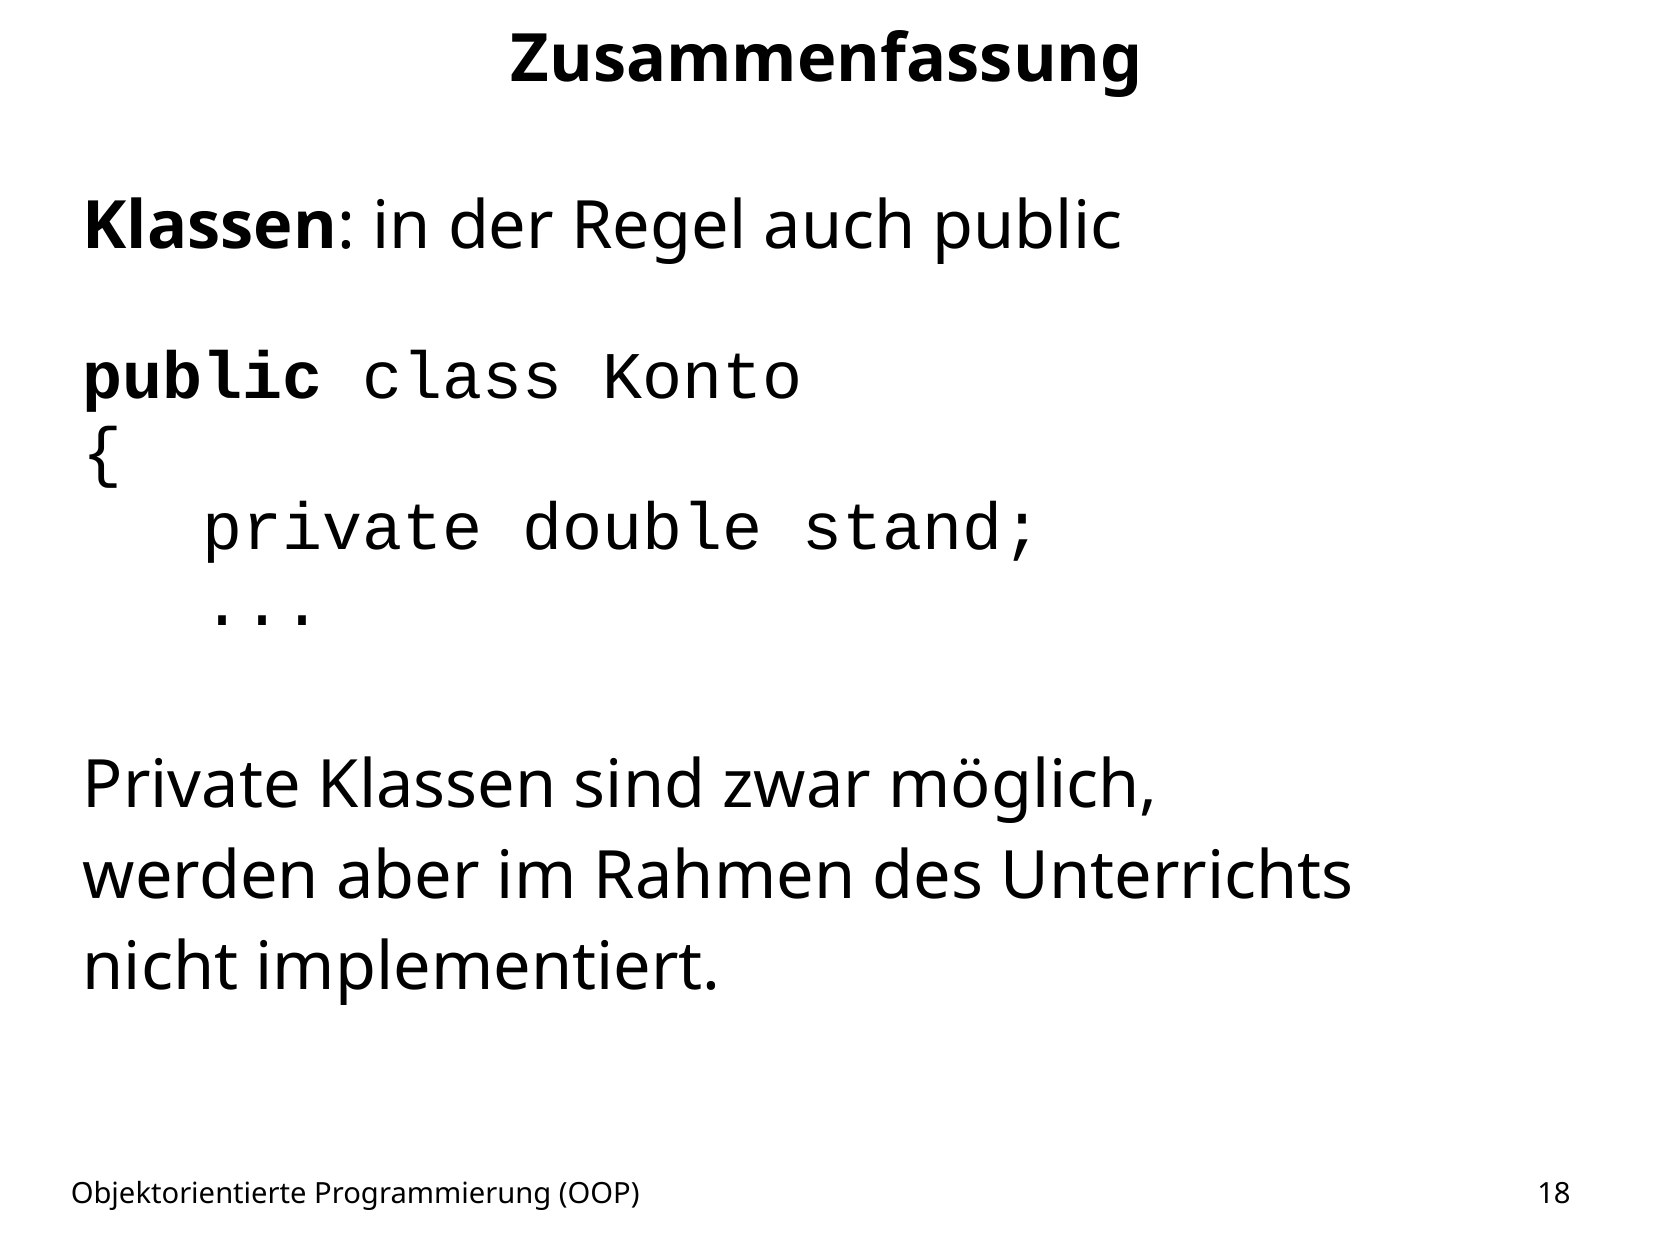

# Zusammenfassung
Klassen: in der Regel auch public
public class Konto
{
 private double stand;
 ...
Private Klassen sind zwar möglich,
werden aber im Rahmen des Unterrichts
nicht implementiert.
Objektorientierte Programmierung (OOP)
18